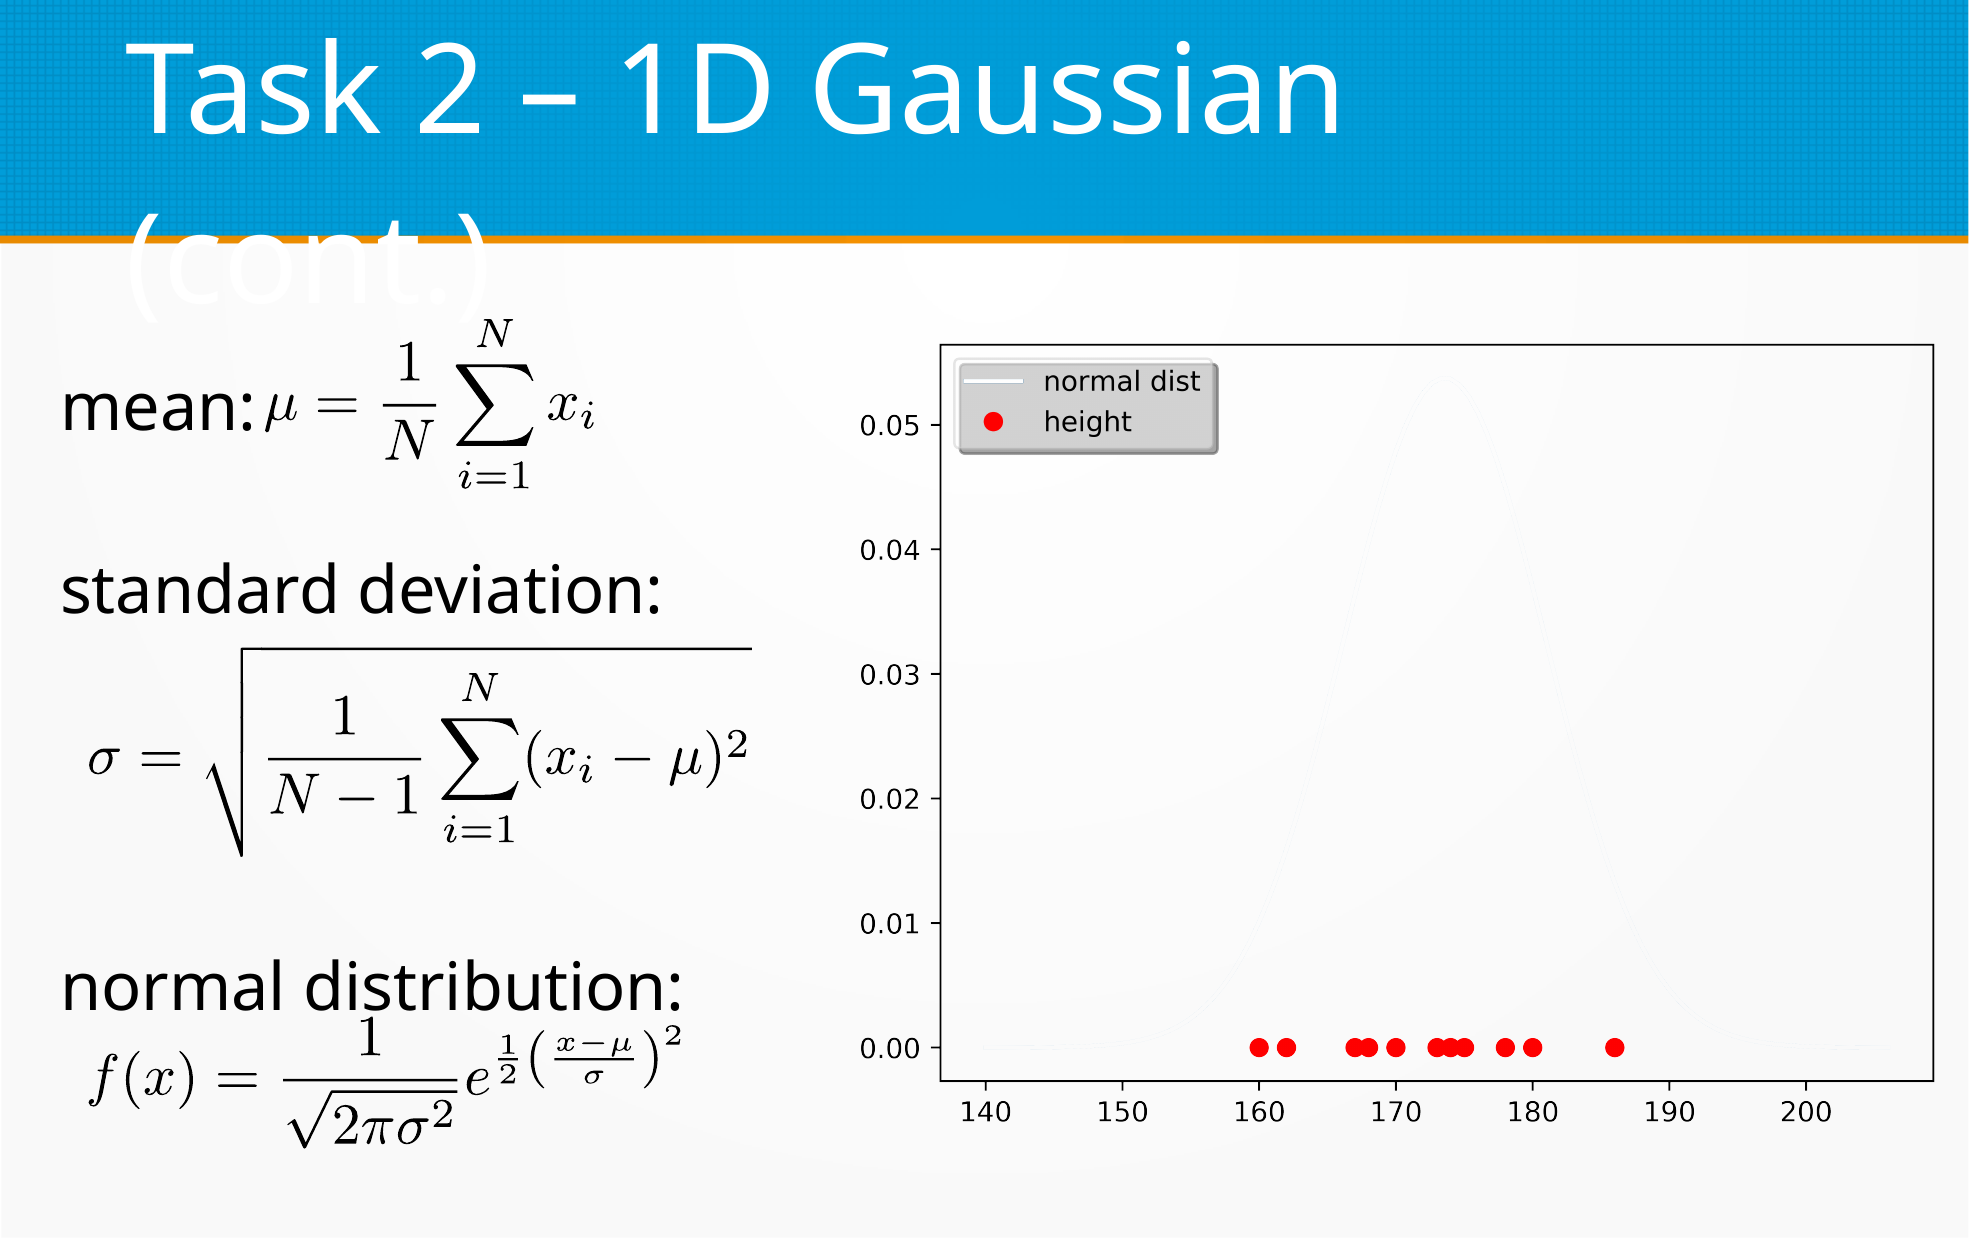

Task 2 – 1D Gaussian (cont.)
#
mean:
standard deviation:
normal distribution: